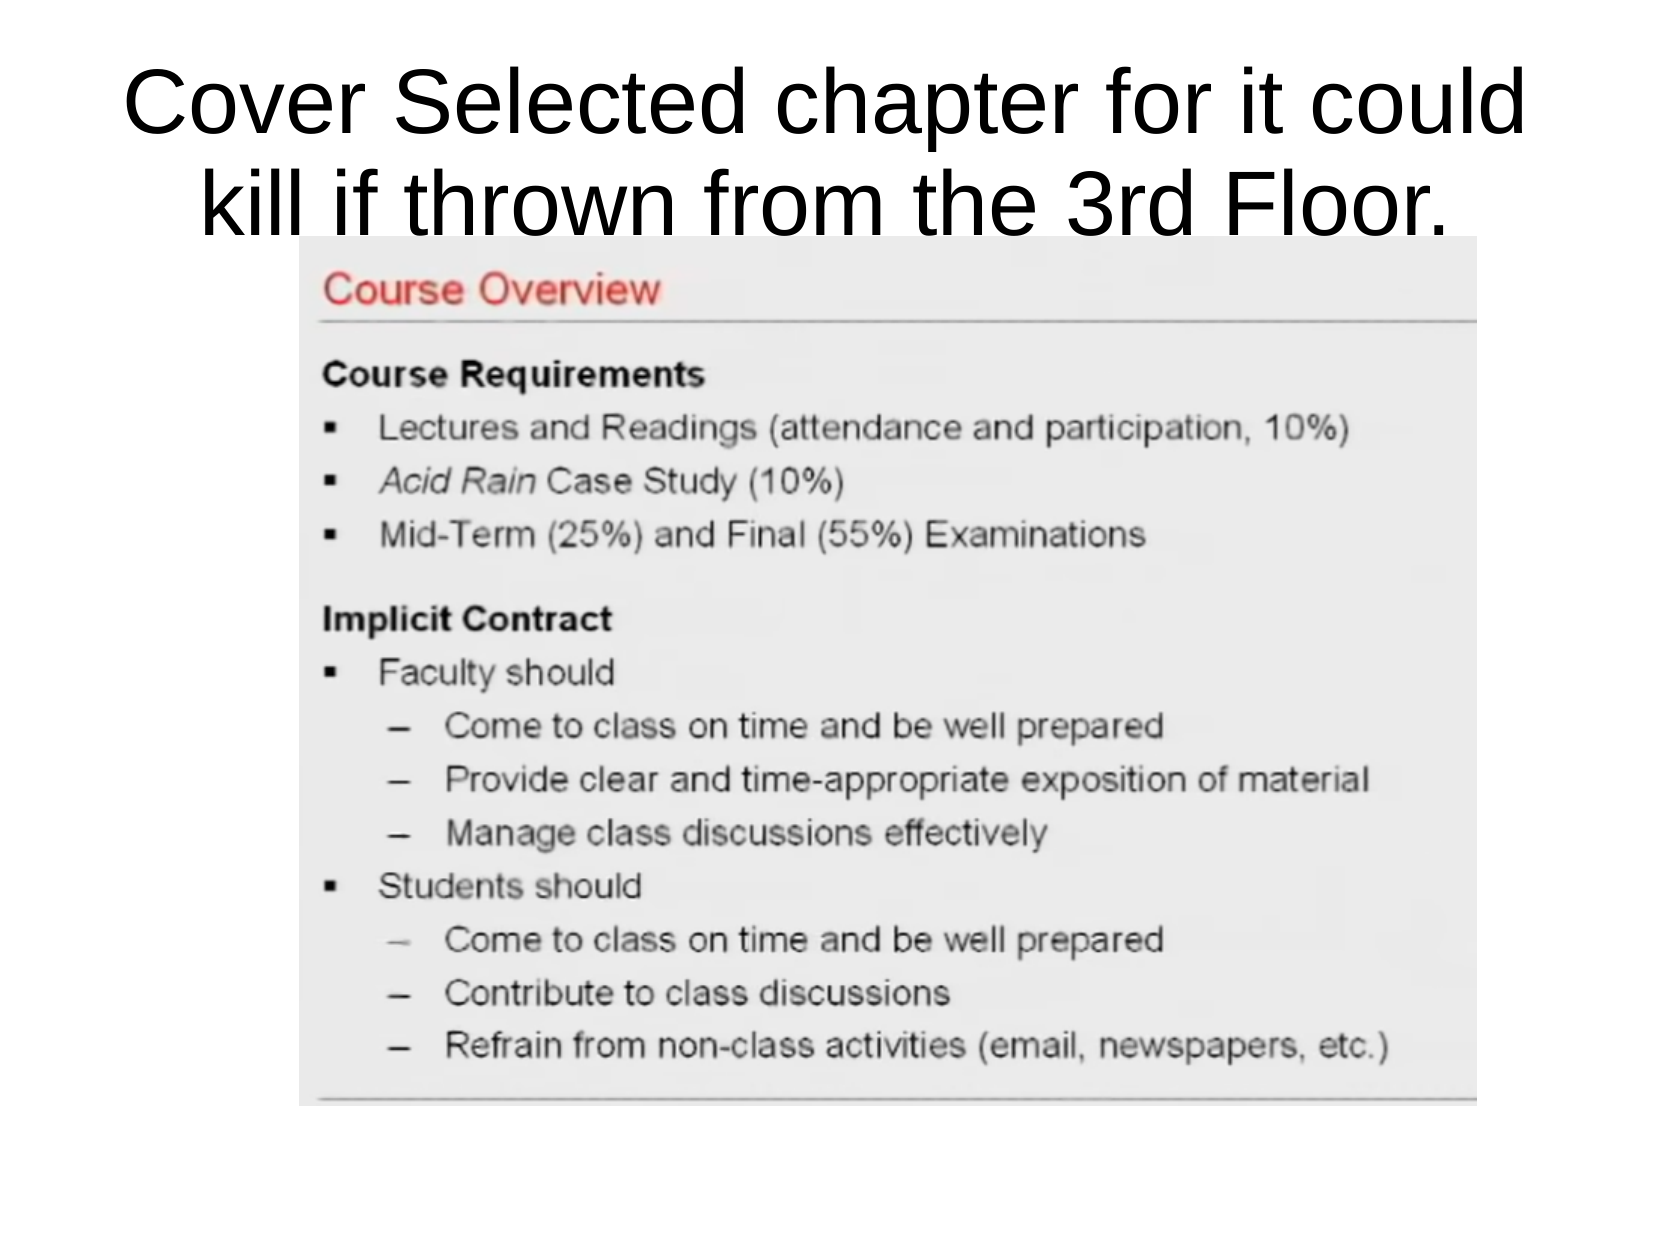

# Cover Selected chapter for it could kill if thrown from the 3rd Floor.